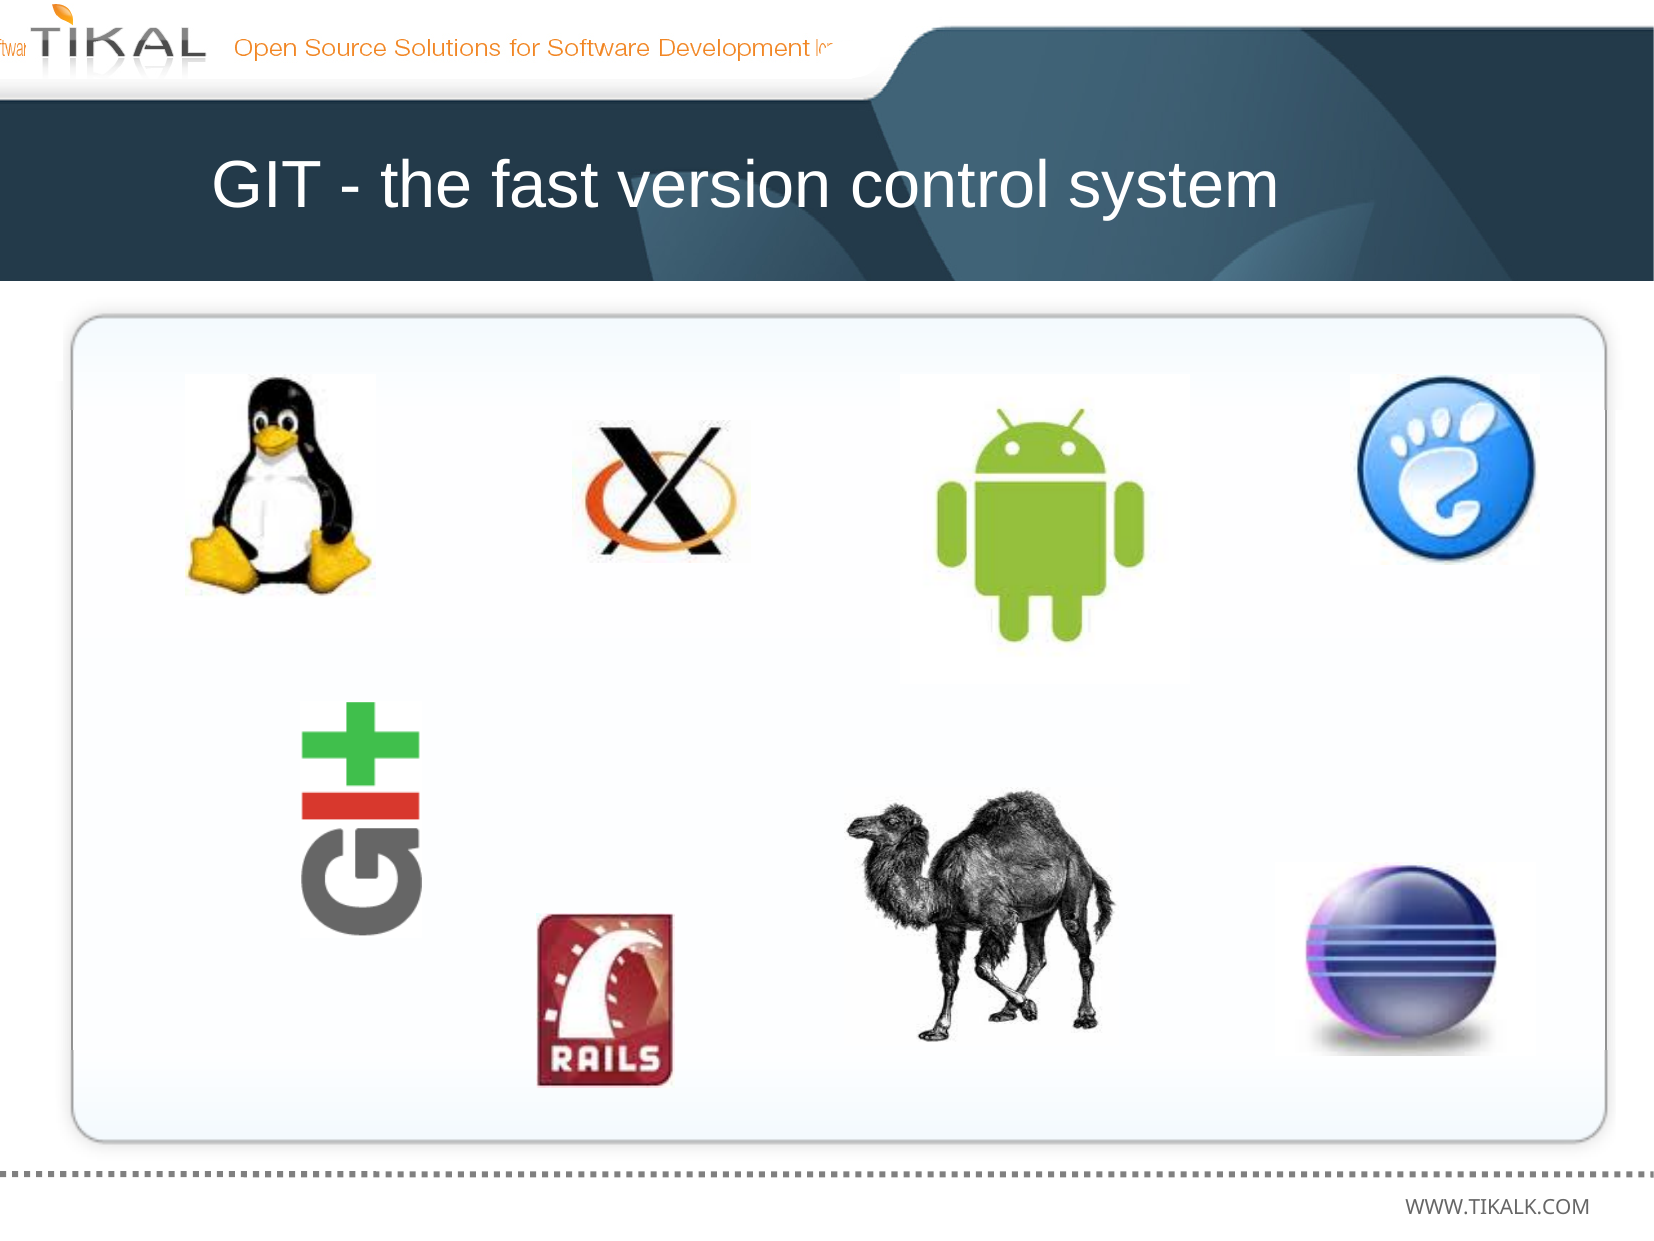

#
GIT - the fast version control system